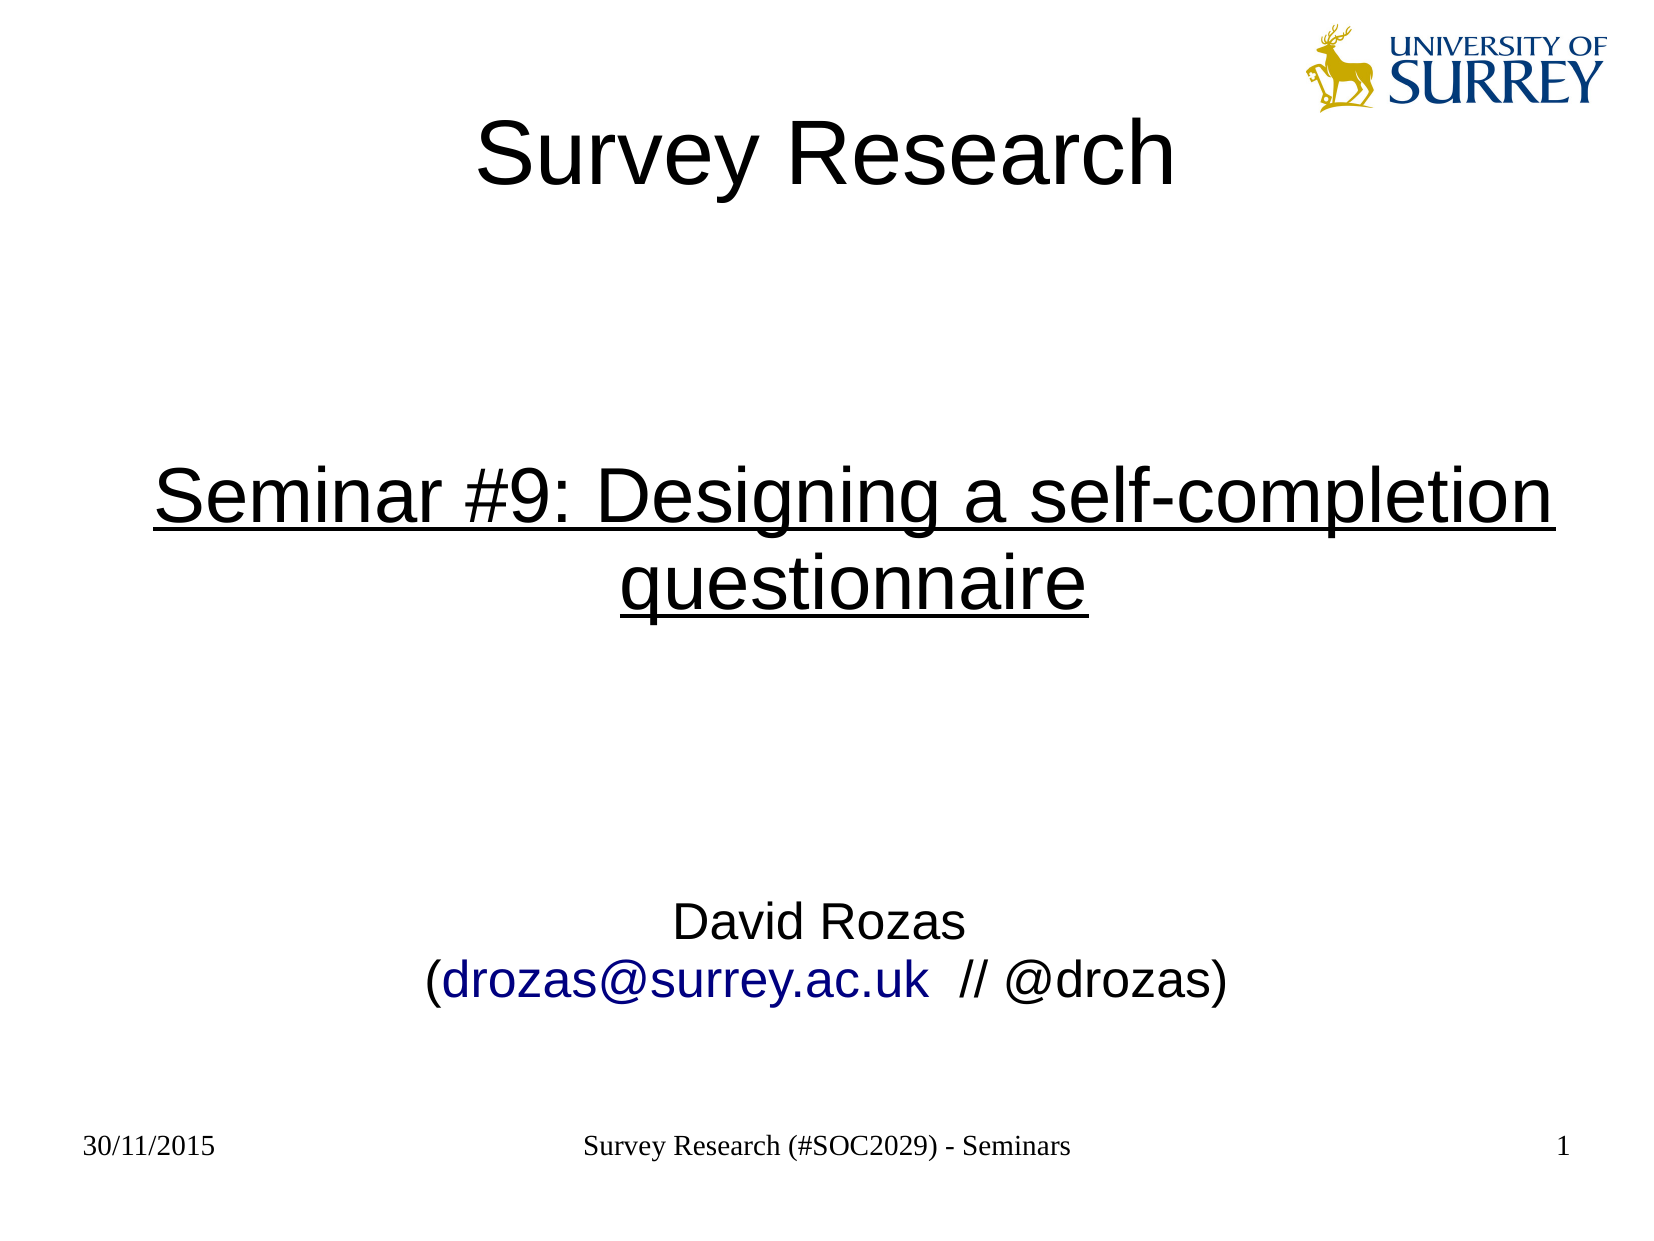

# Survey Research
Seminar #9: Designing a self-completion questionnaire
David Rozas
(drozas@surrey.ac.uk // @drozas)
05/10/2015
1